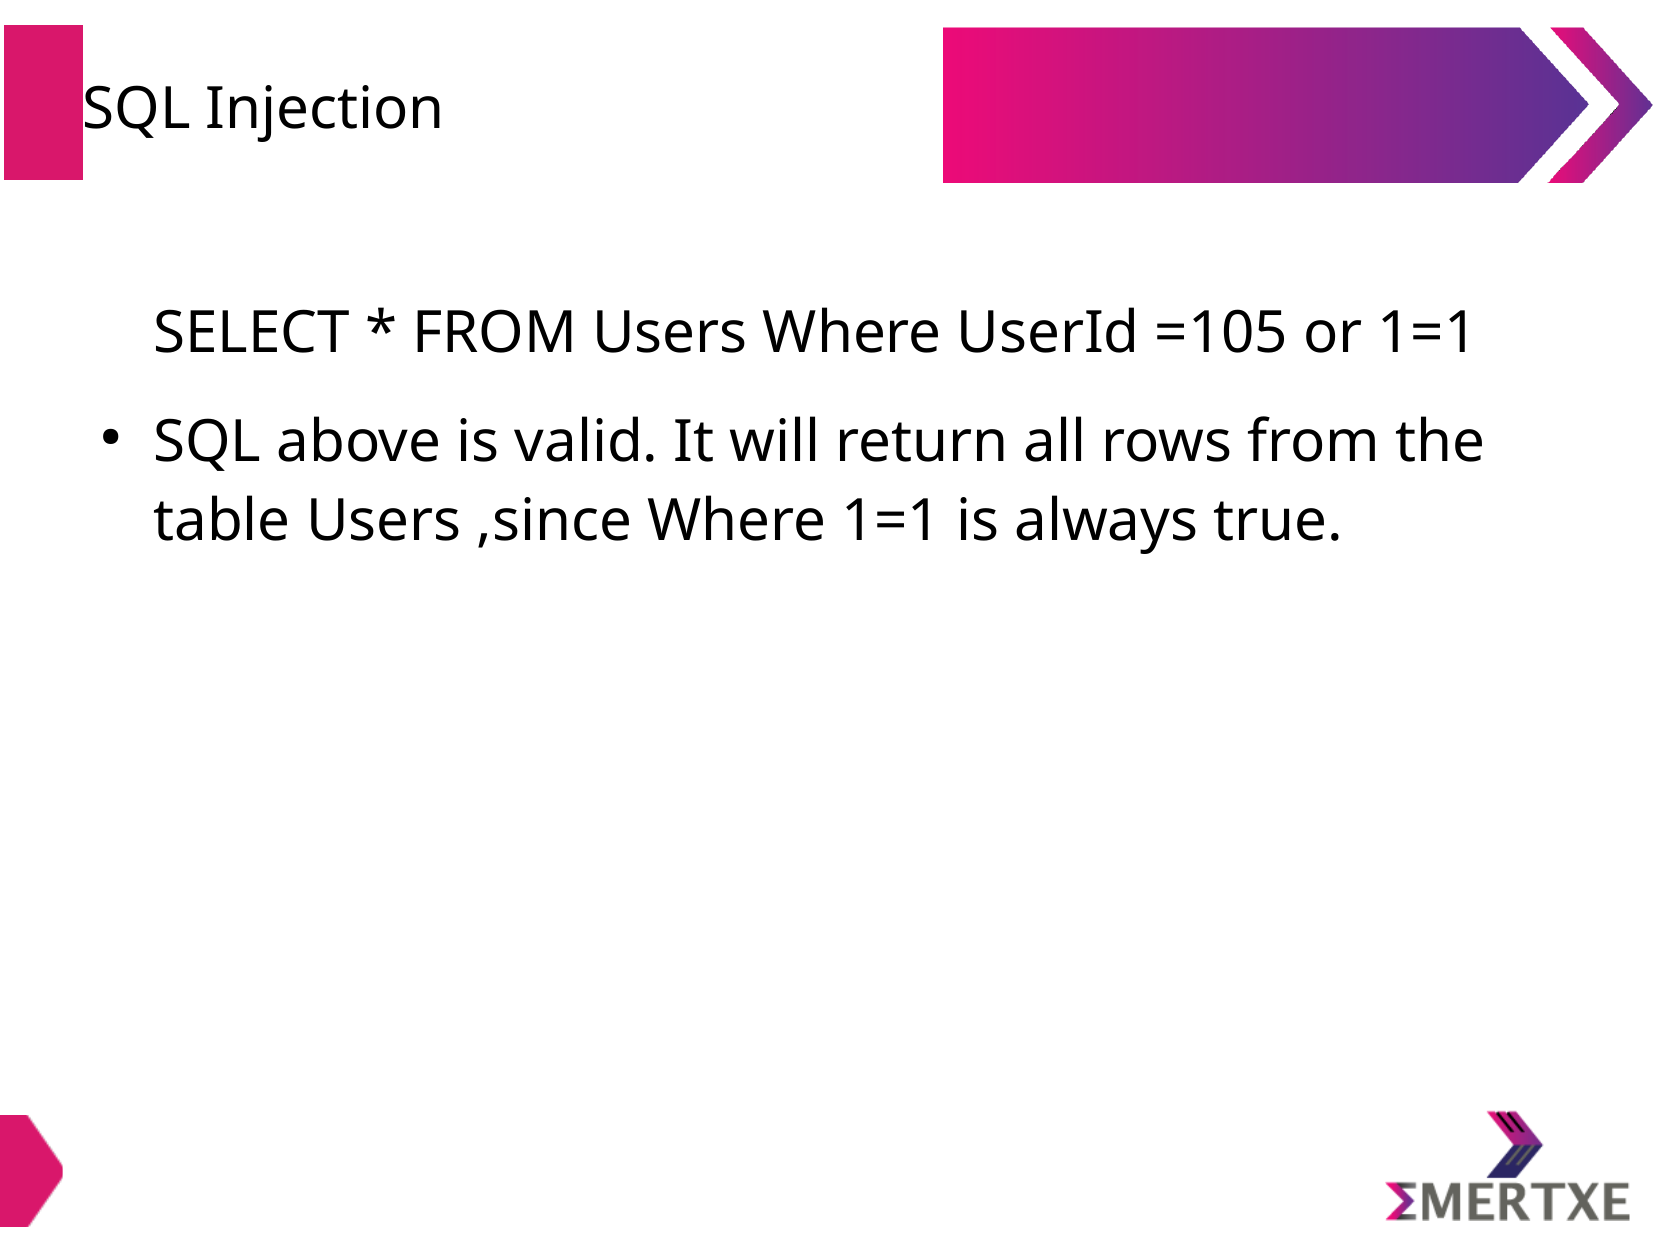

# SQL Injection
SELECT * FROM Users Where UserId =105 or 1=1
SQL above is valid. It will return all rows from the table Users ,since Where 1=1 is always true.